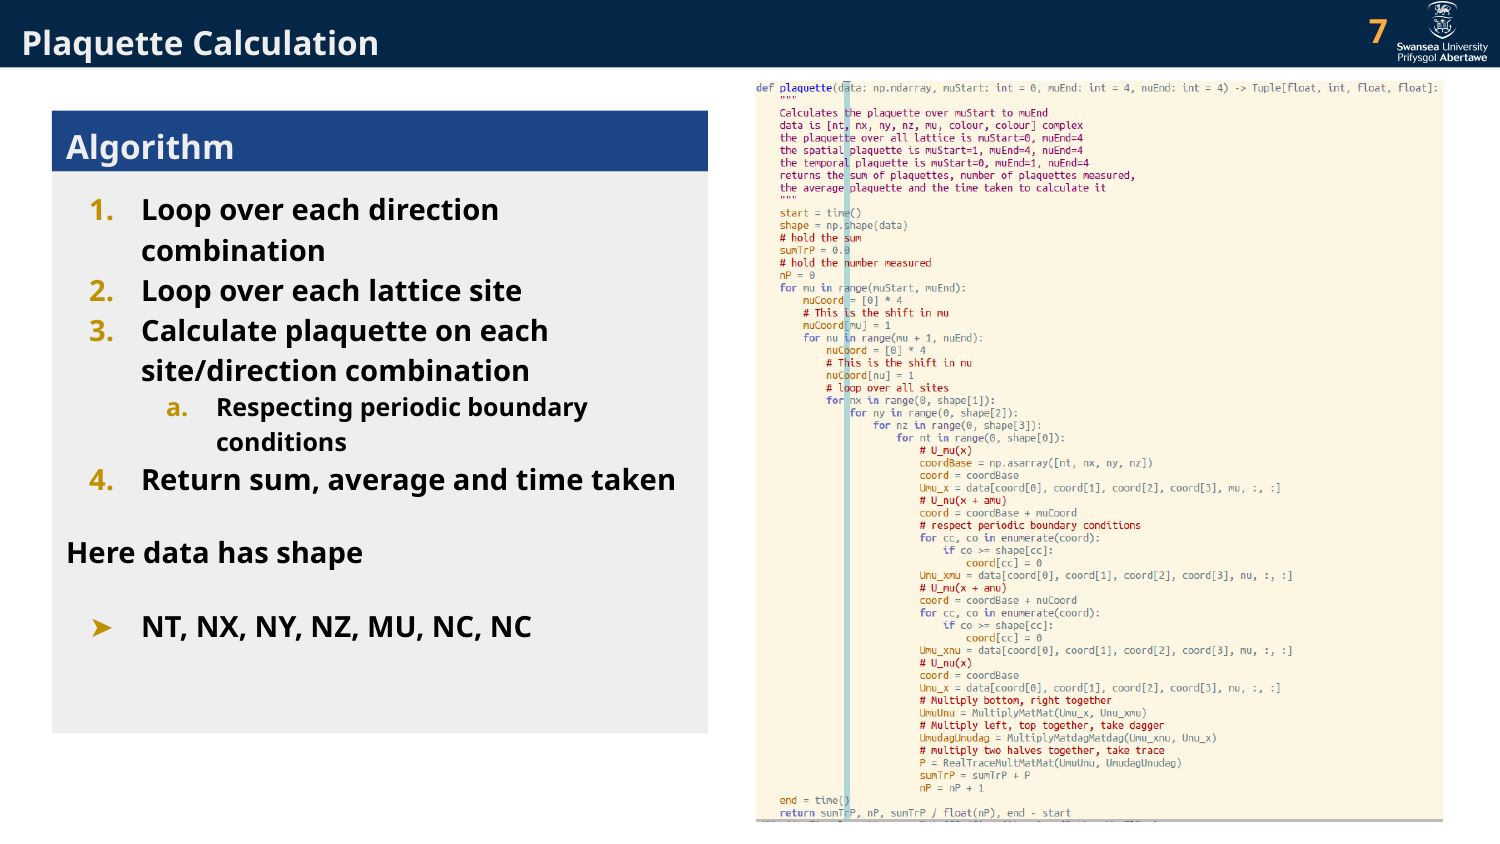

Plaquette Calculation
# Algorithm
PLAQUETTE CODE PICTURE
Loop over each direction combination
Loop over each lattice site
Calculate plaquette on each site/direction combination
Respecting periodic boundary conditions
Return sum, average and time taken
Here data has shape
NT, NX, NY, NZ, MU, NC, NC